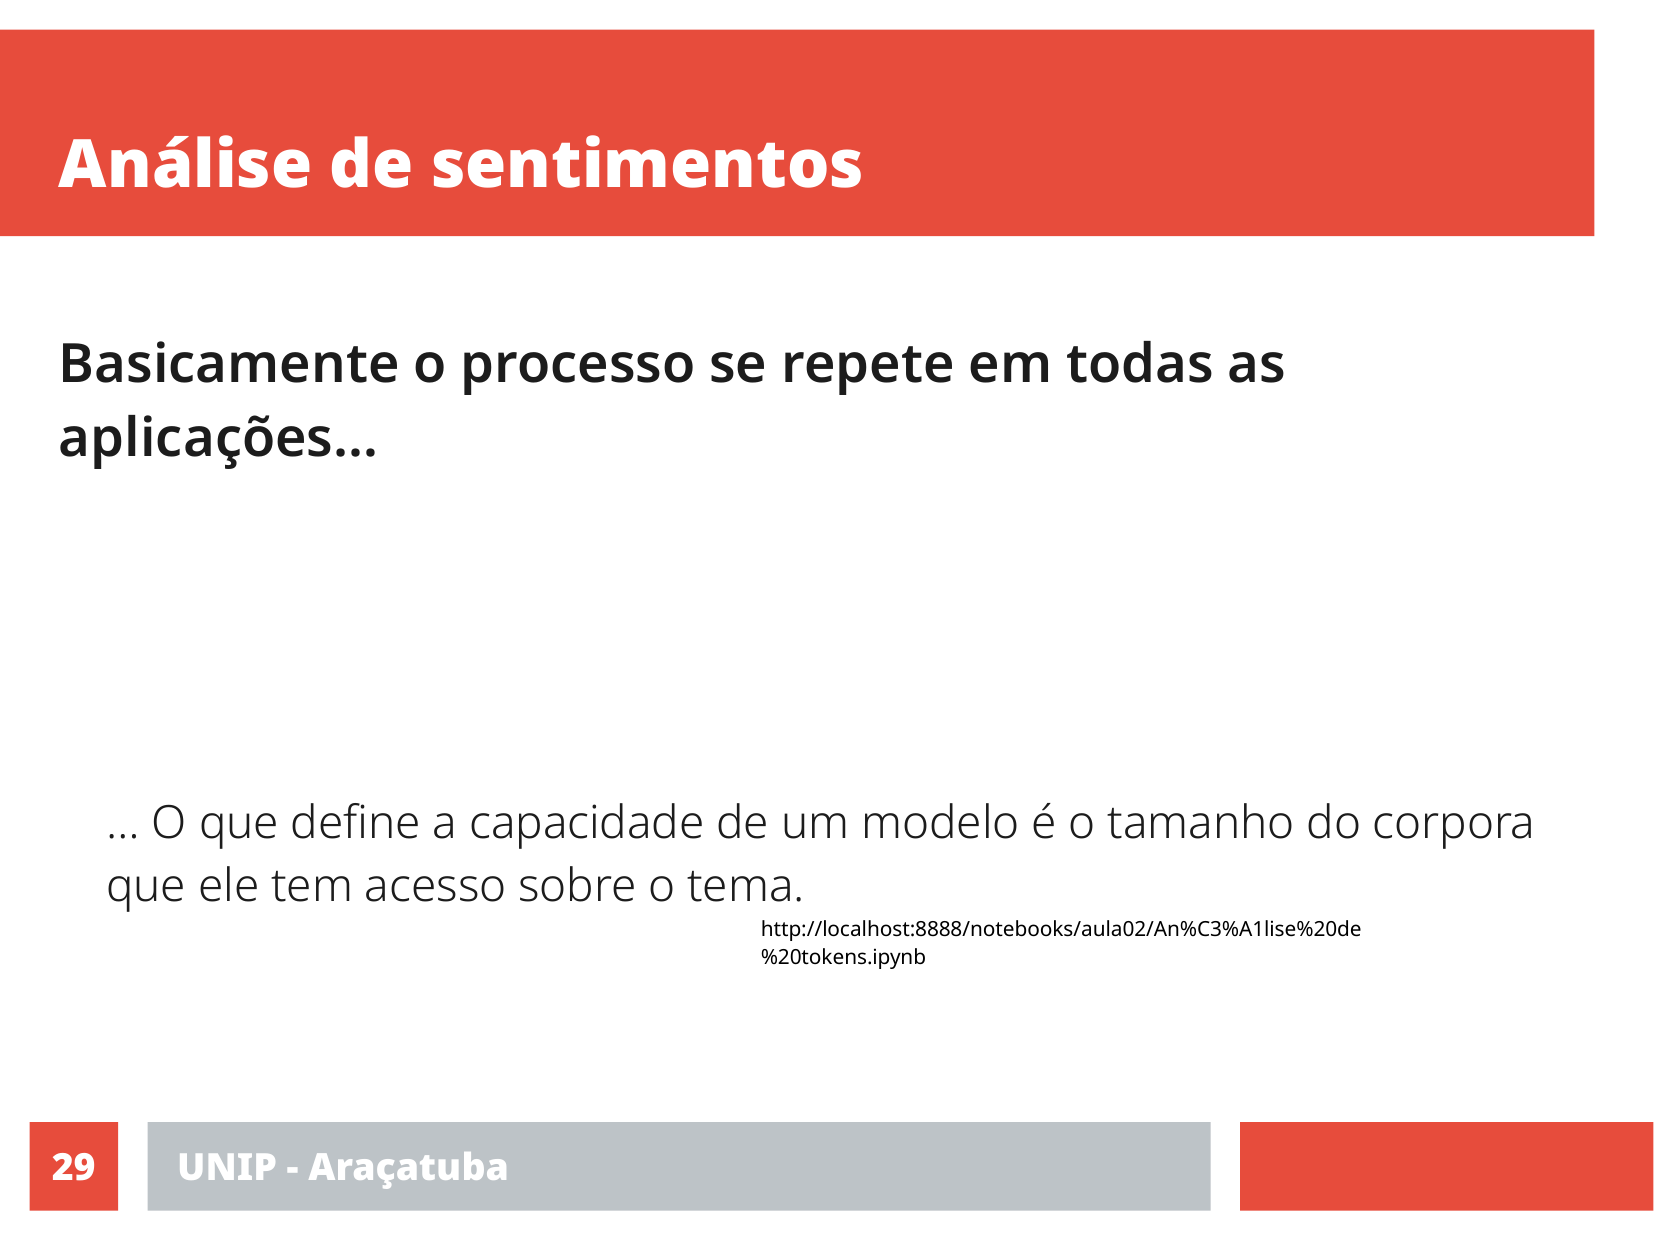

# Análise de sentimentos
Basicamente o processo se repete em todas as aplicações…
… O que define a capacidade de um modelo é o tamanho do corpora que ele tem acesso sobre o tema.
http://localhost:8888/notebooks/aula02/An%C3%A1lise%20de%20tokens.ipynb
29
UNIP - Araçatuba